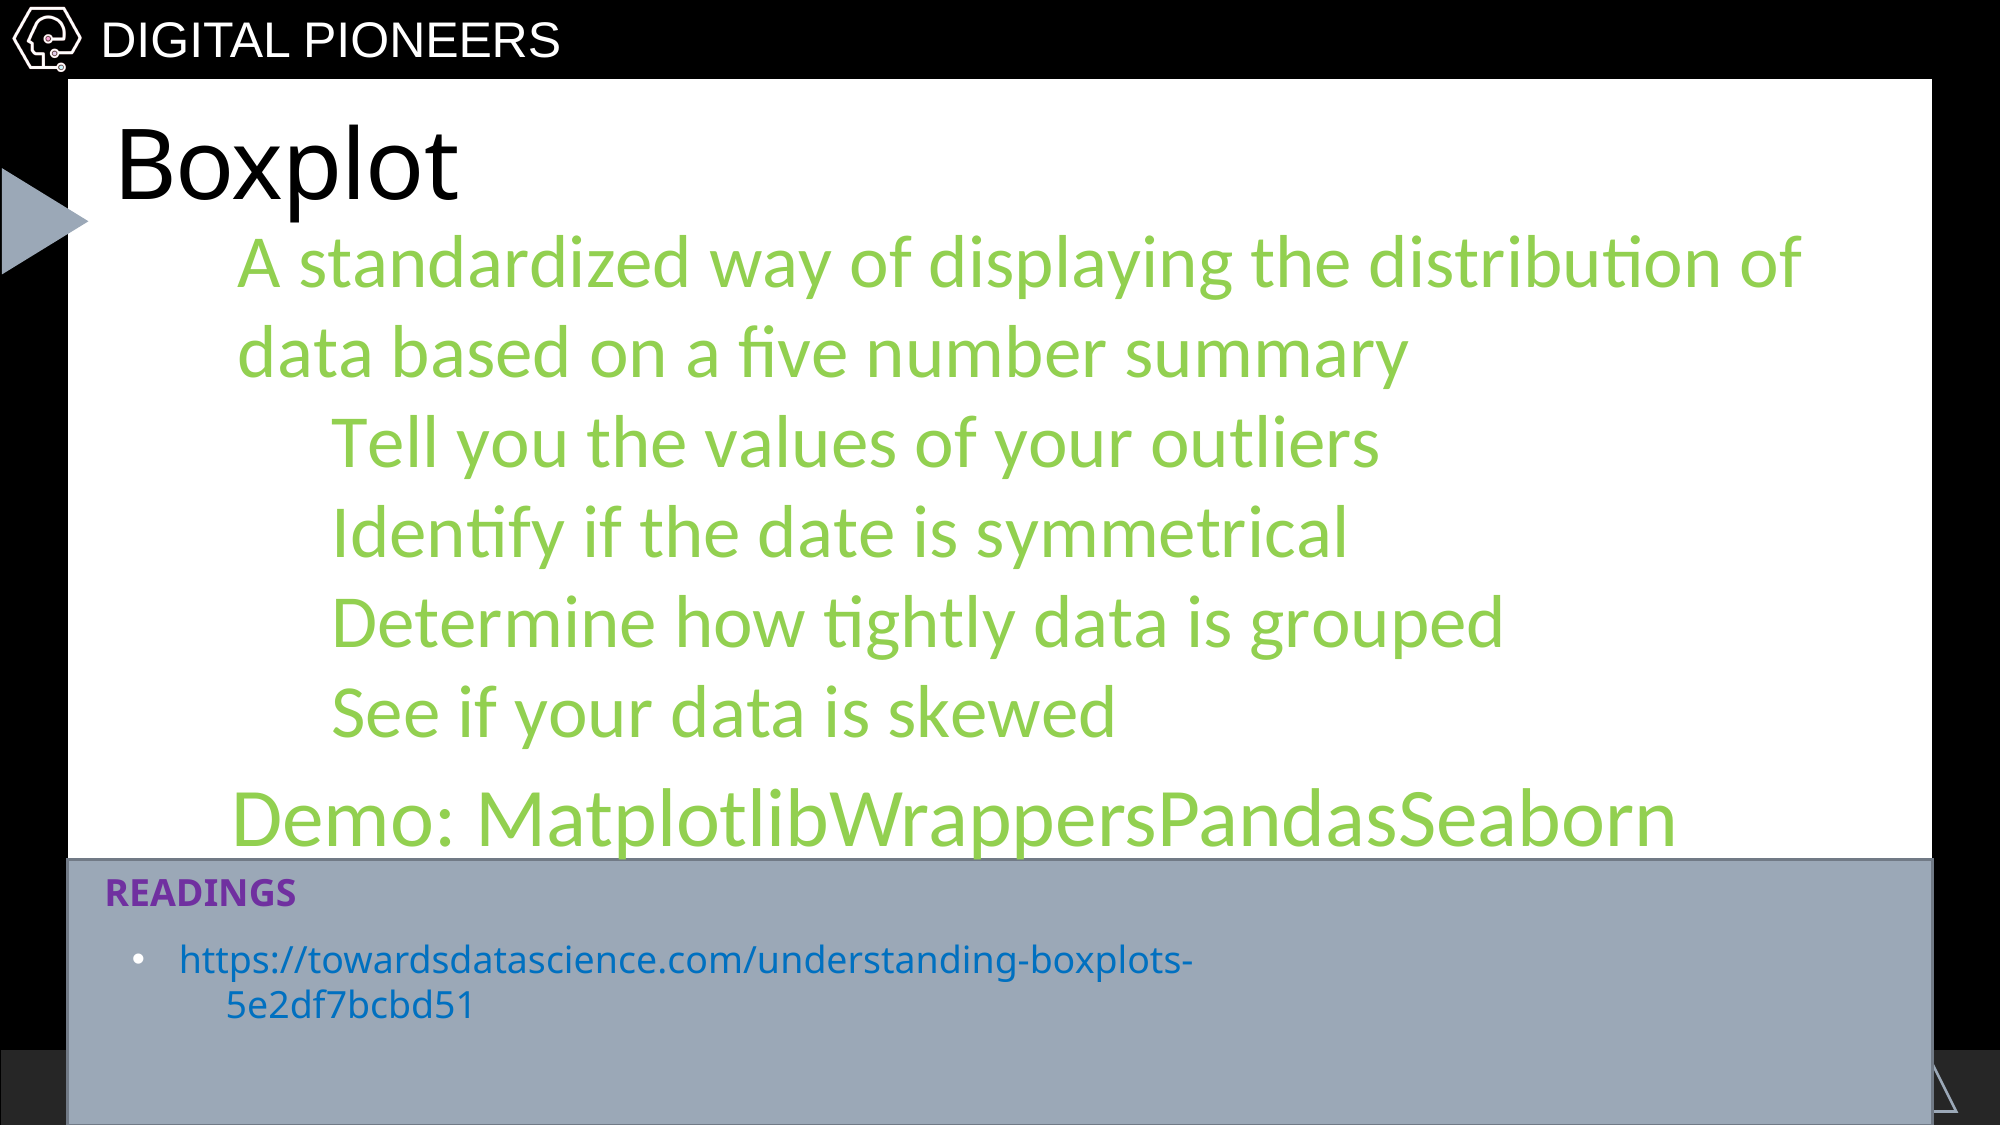

DIGITAL PIONEERS
# Boxplot
A standardized way of displaying the distribution of data based on a five number summary
Tell you the values of your outliers
Identify if the date is symmetrical
Determine how tightly data is grouped
See if your data is skewed
Demo: MatplotlibWrappersPandasSeaborn
READINGS
https://towardsdatascience.com/understanding-boxplots-5e2df7bcbd51